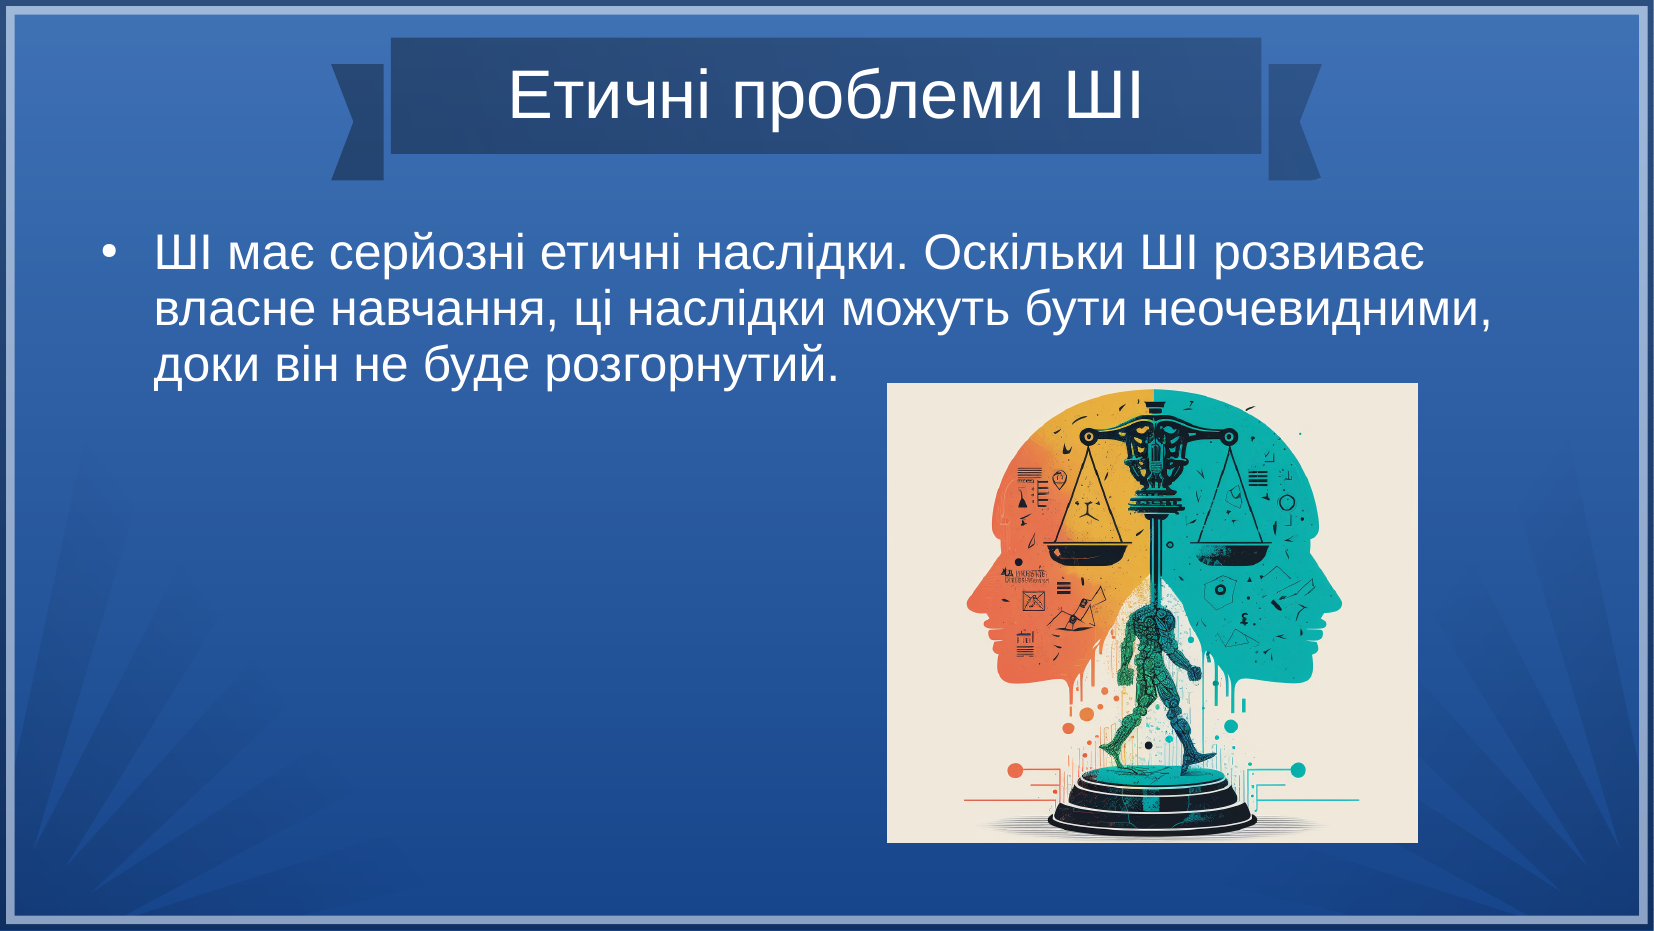

# Етичні проблеми ШІ
ШІ має серйозні етичні наслідки. Оскільки ШІ розвиває власне навчання, ці наслідки можуть бути неочевидними, доки він не буде розгорнутий.